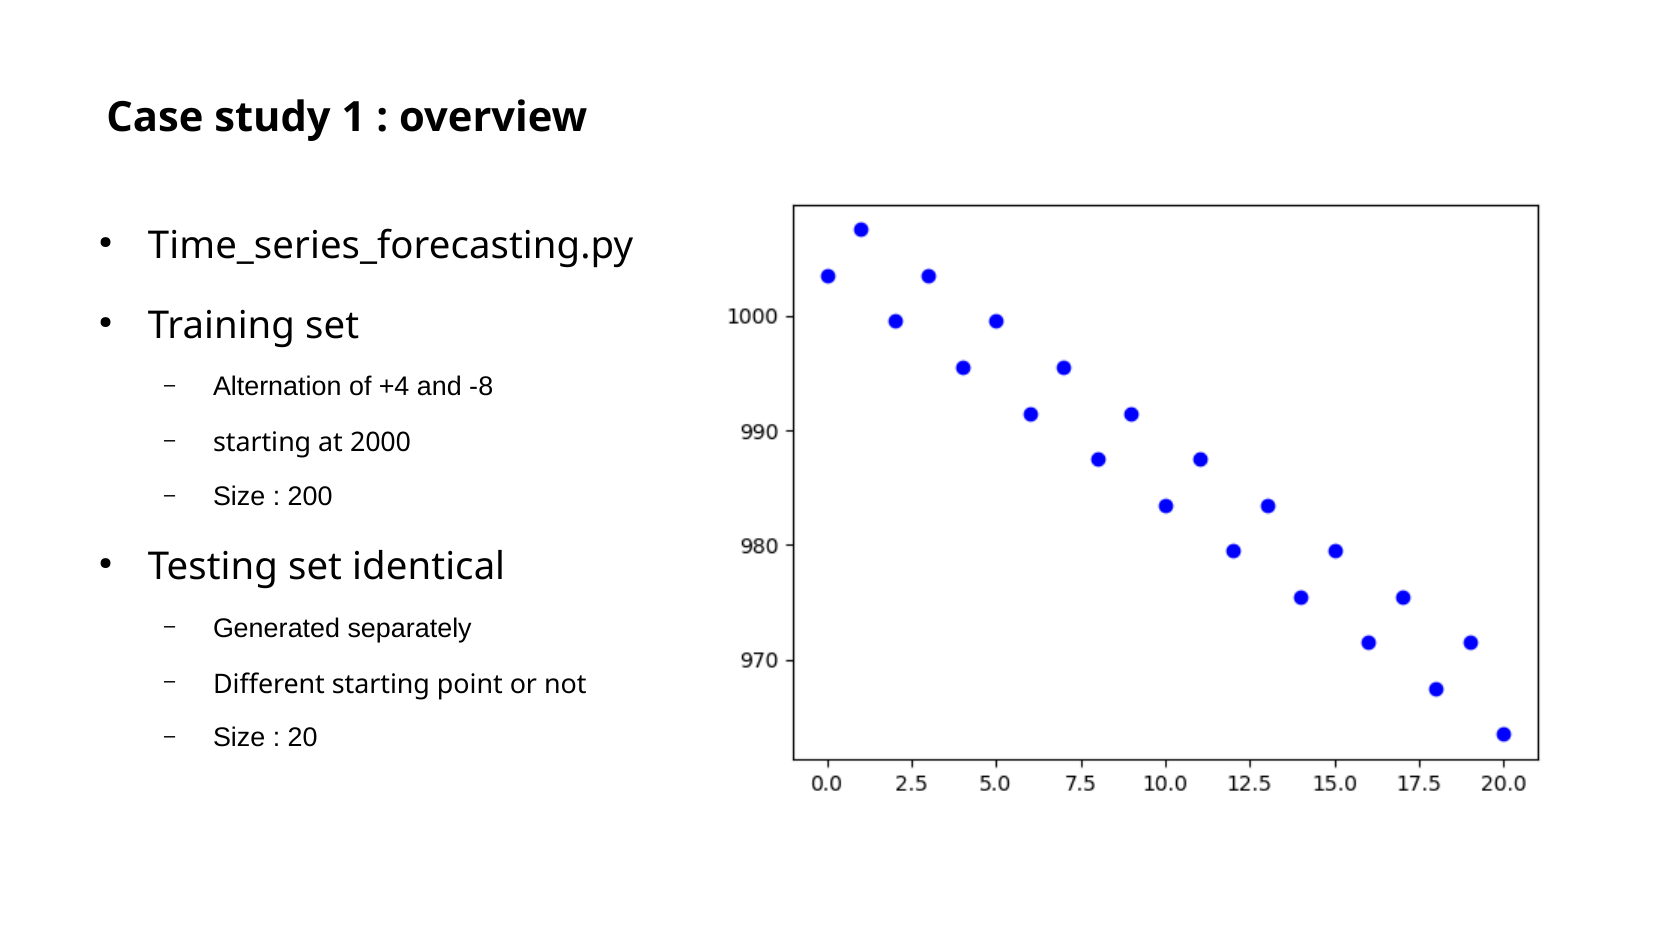

# Case study 1 : overview
Time_series_forecasting.py
Training set
Alternation of +4 and -8
starting at 2000
Size : 200
Testing set identical
Generated separately
Different starting point or not
Size : 20